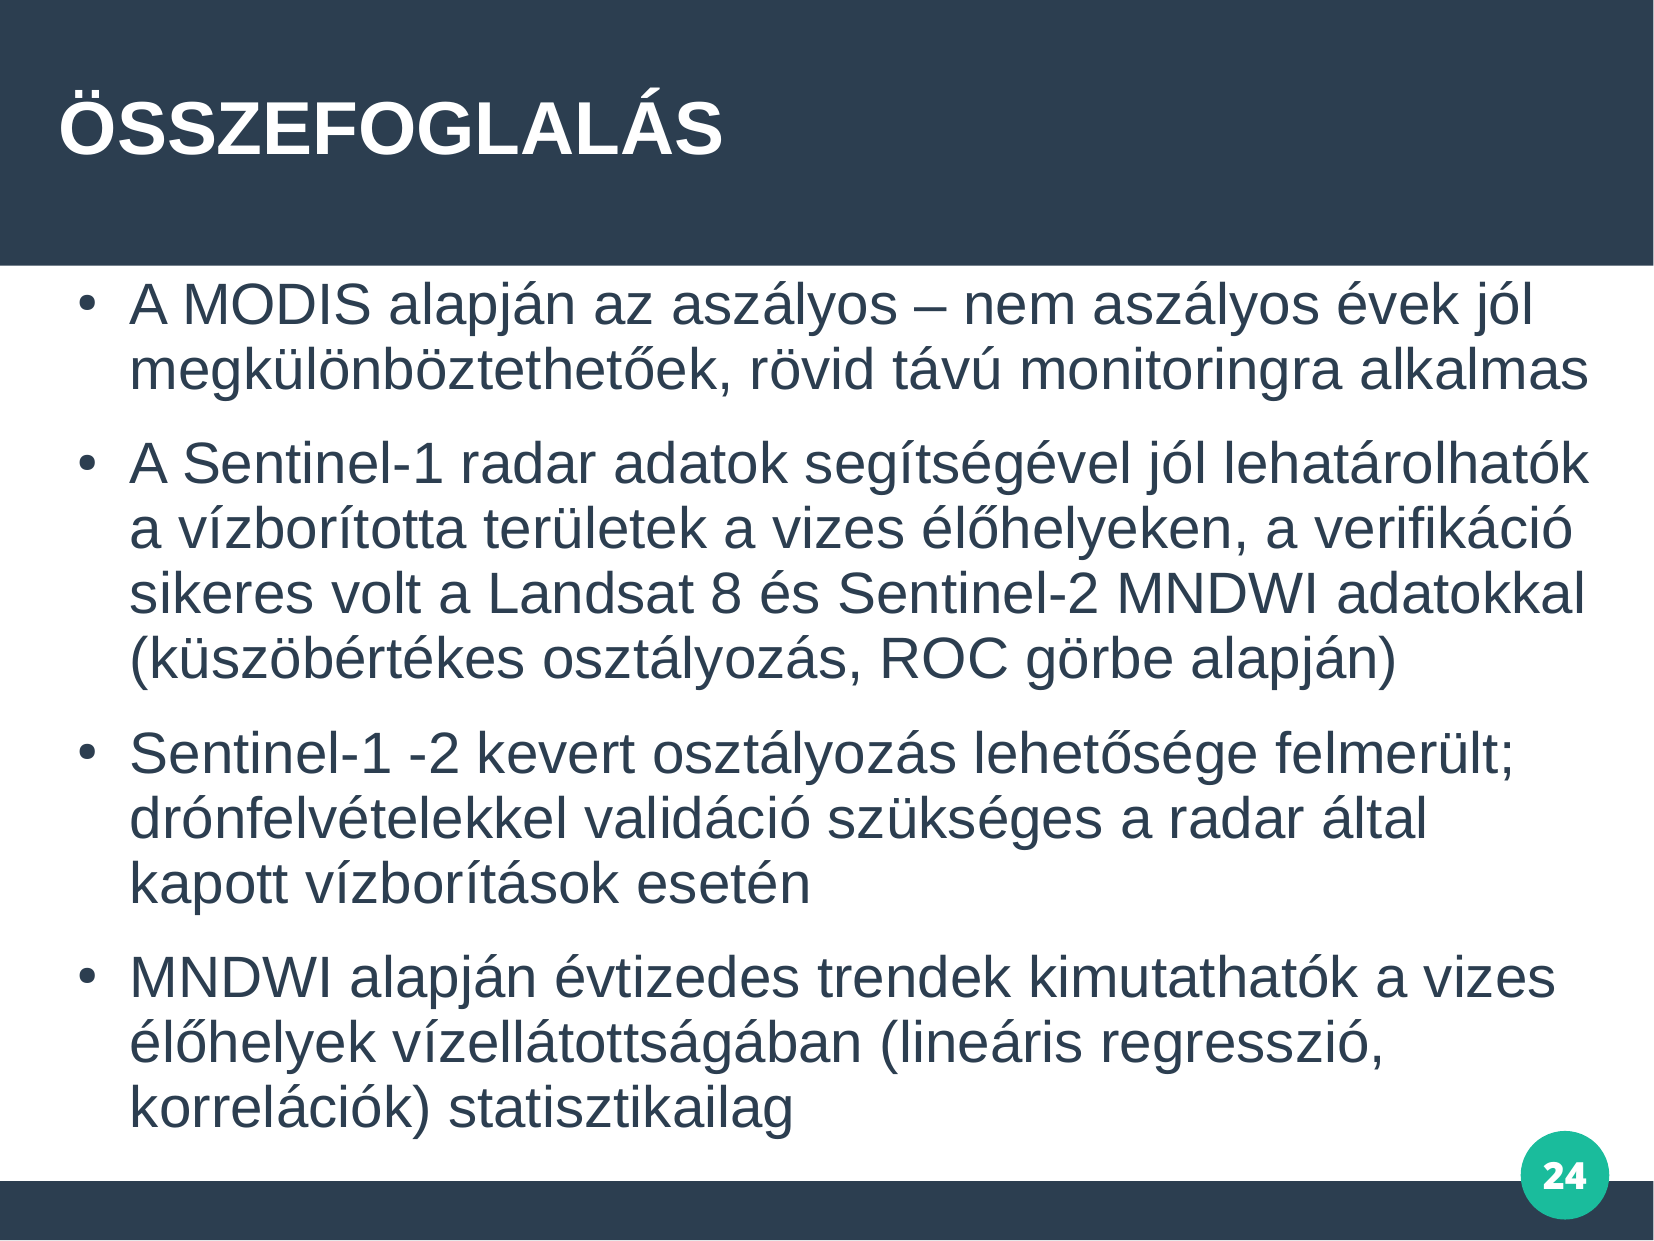

# ÖSSZEFOGLALÁS
A MODIS alapján az aszályos – nem aszályos évek jól megkülönböztethetőek, rövid távú monitoringra alkalmas
A Sentinel-1 radar adatok segítségével jól lehatárolhatók a vízborította területek a vizes élőhelyeken, a verifikáció sikeres volt a Landsat 8 és Sentinel-2 MNDWI adatokkal (küszöbértékes osztályozás, ROC görbe alapján)
Sentinel-1 -2 kevert osztályozás lehetősége felmerült; drónfelvételekkel validáció szükséges a radar által kapott vízborítások esetén
MNDWI alapján évtizedes trendek kimutathatók a vizes élőhelyek vízellátottságában (lineáris regresszió, korrelációk) statisztikailag
24